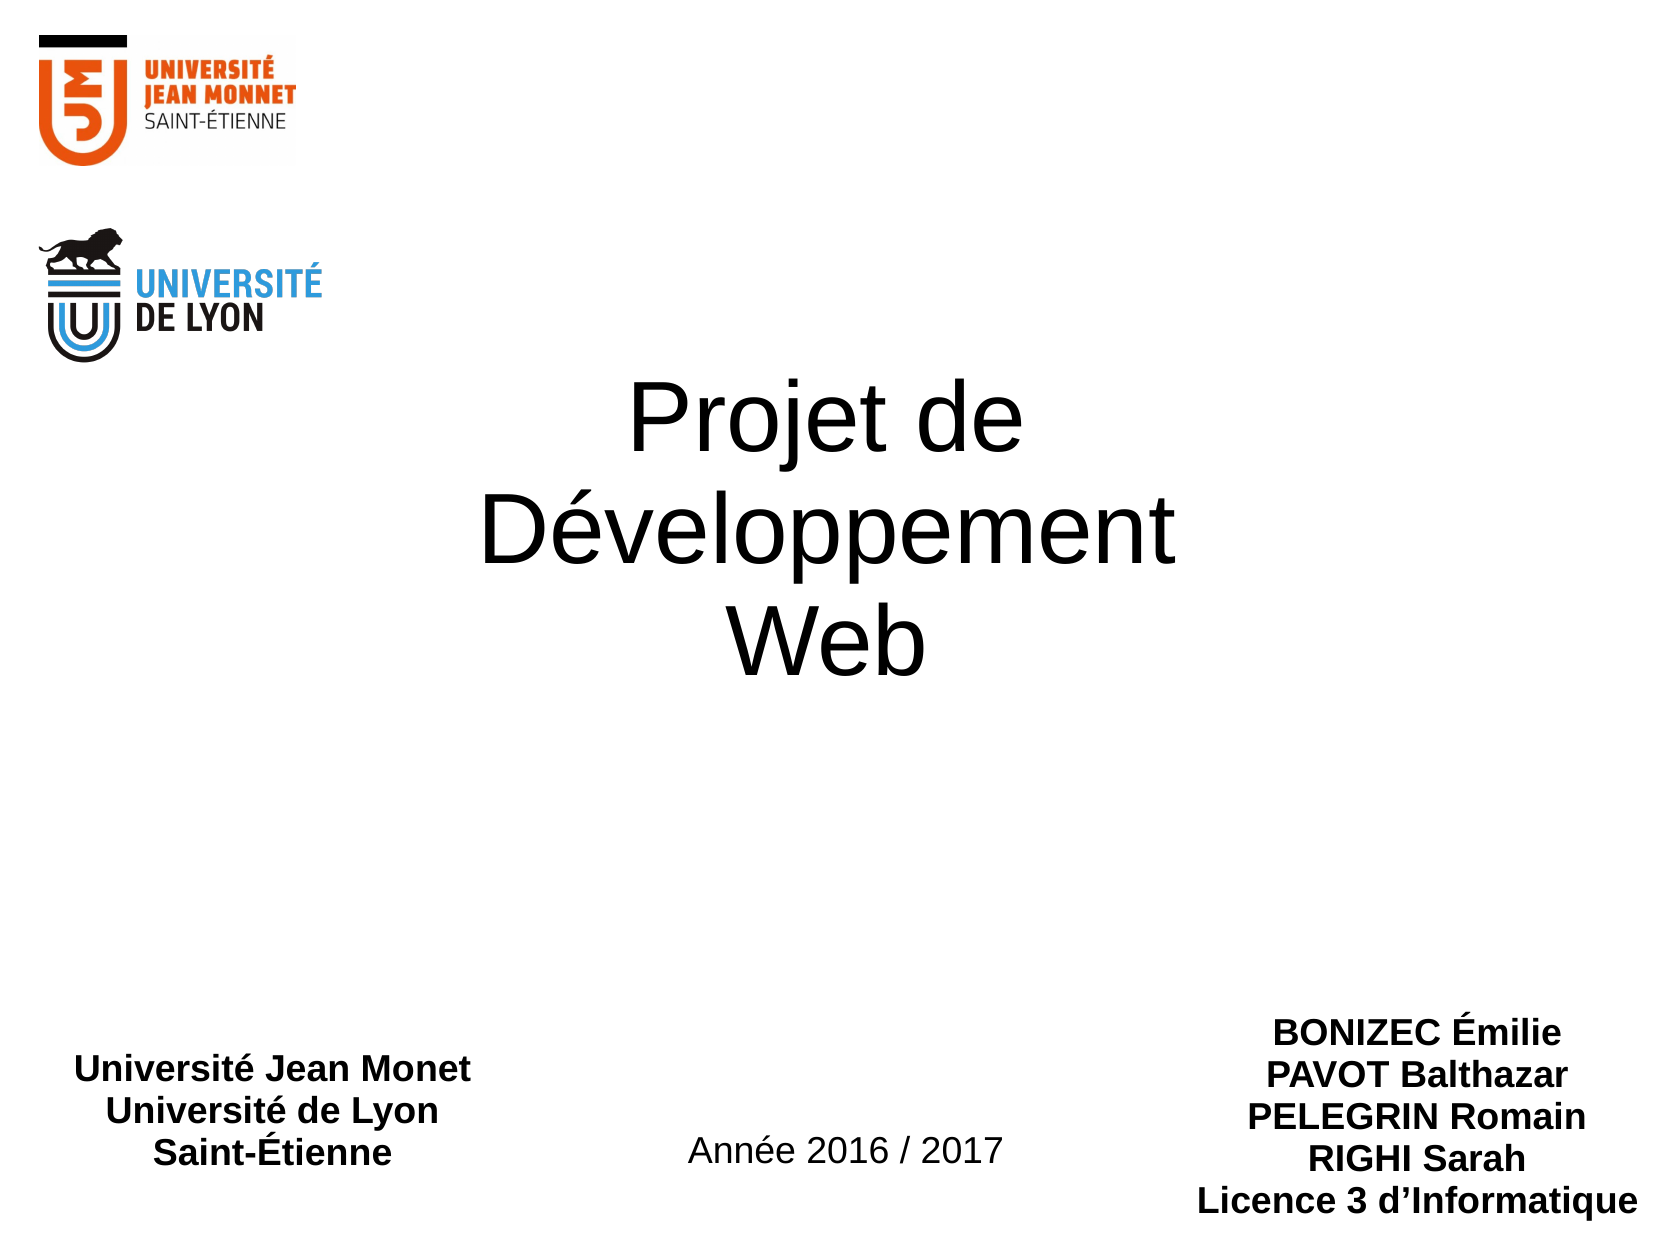

# Projet de
Développement
Web
BONIZEC Émilie
PAVOT Balthazar
PELEGRIN Romain
RIGHI Sarah
Licence 3 d’Informatique
Université Jean Monet
Université de Lyon
Saint-Étienne
Année 2016 / 2017